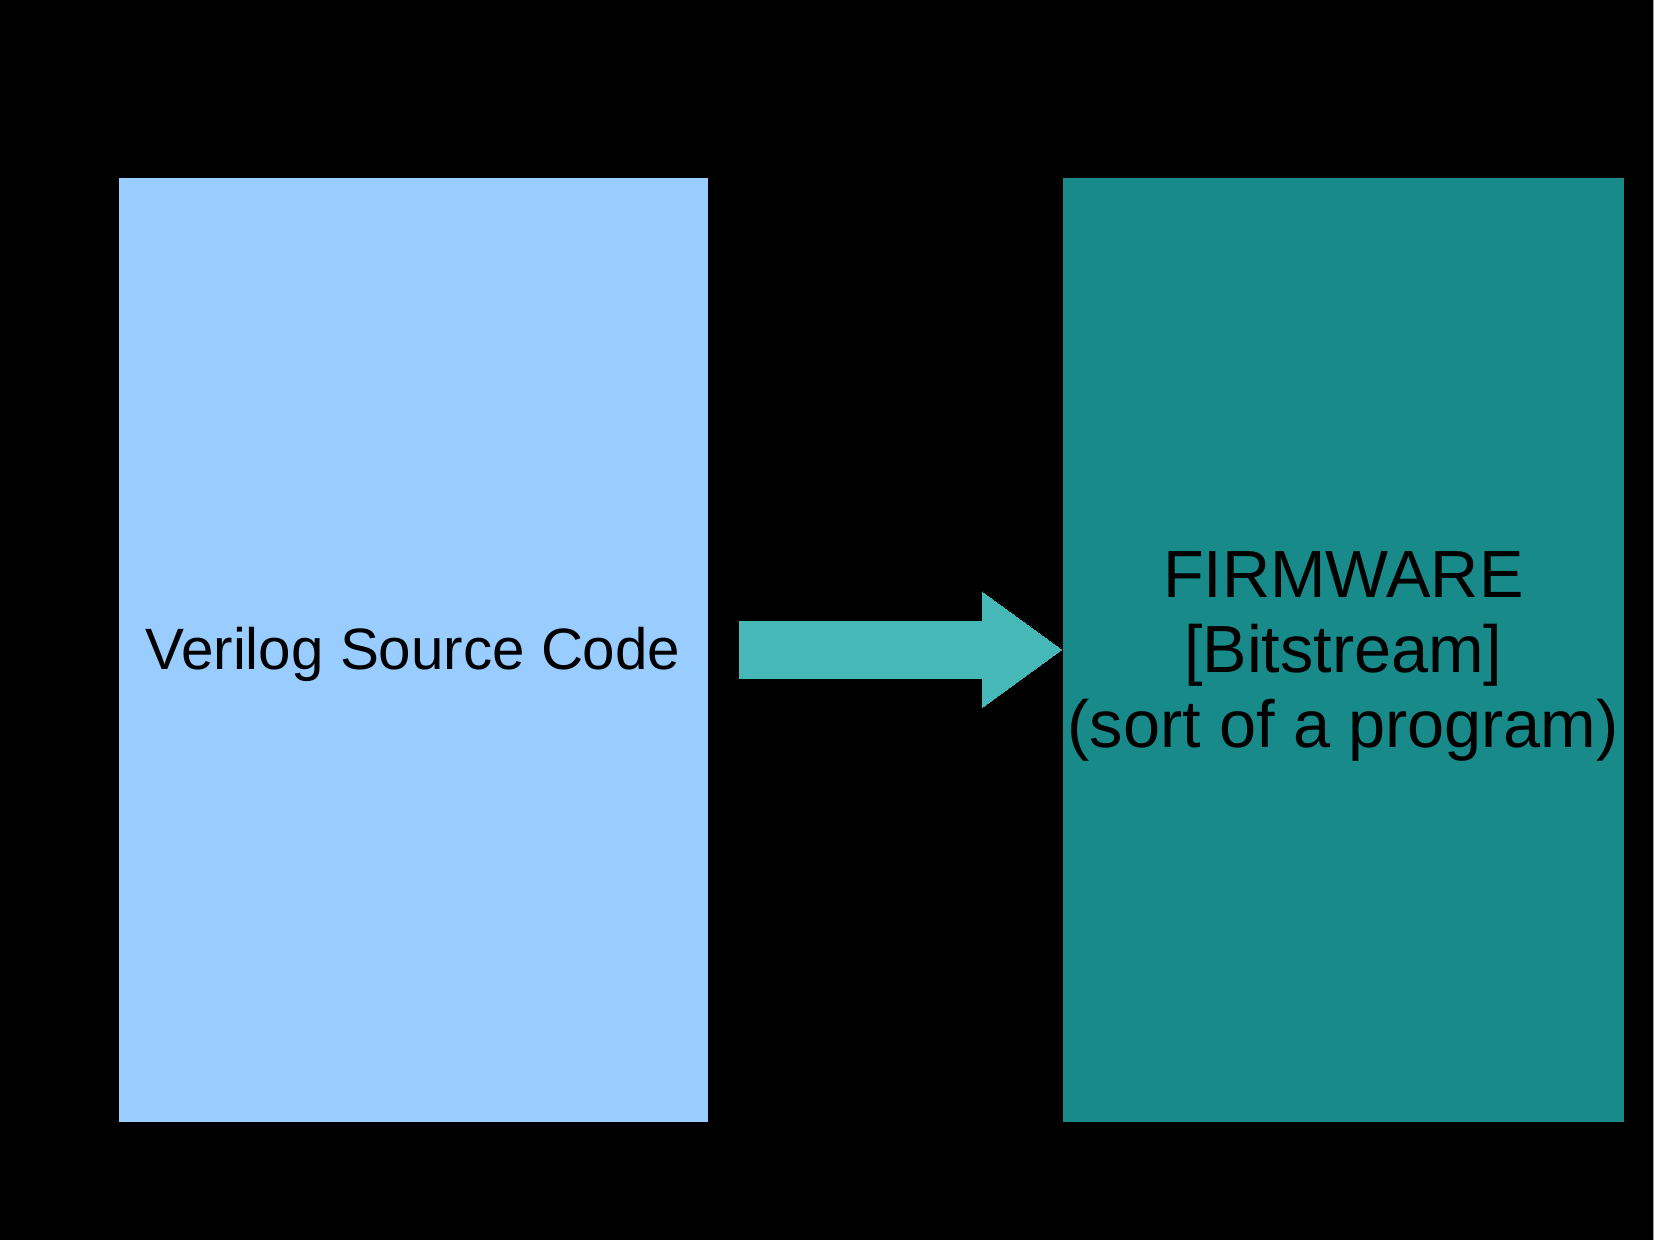

Verilog Source Code
FIRMWARE
[Bitstream]
(sort of a program)